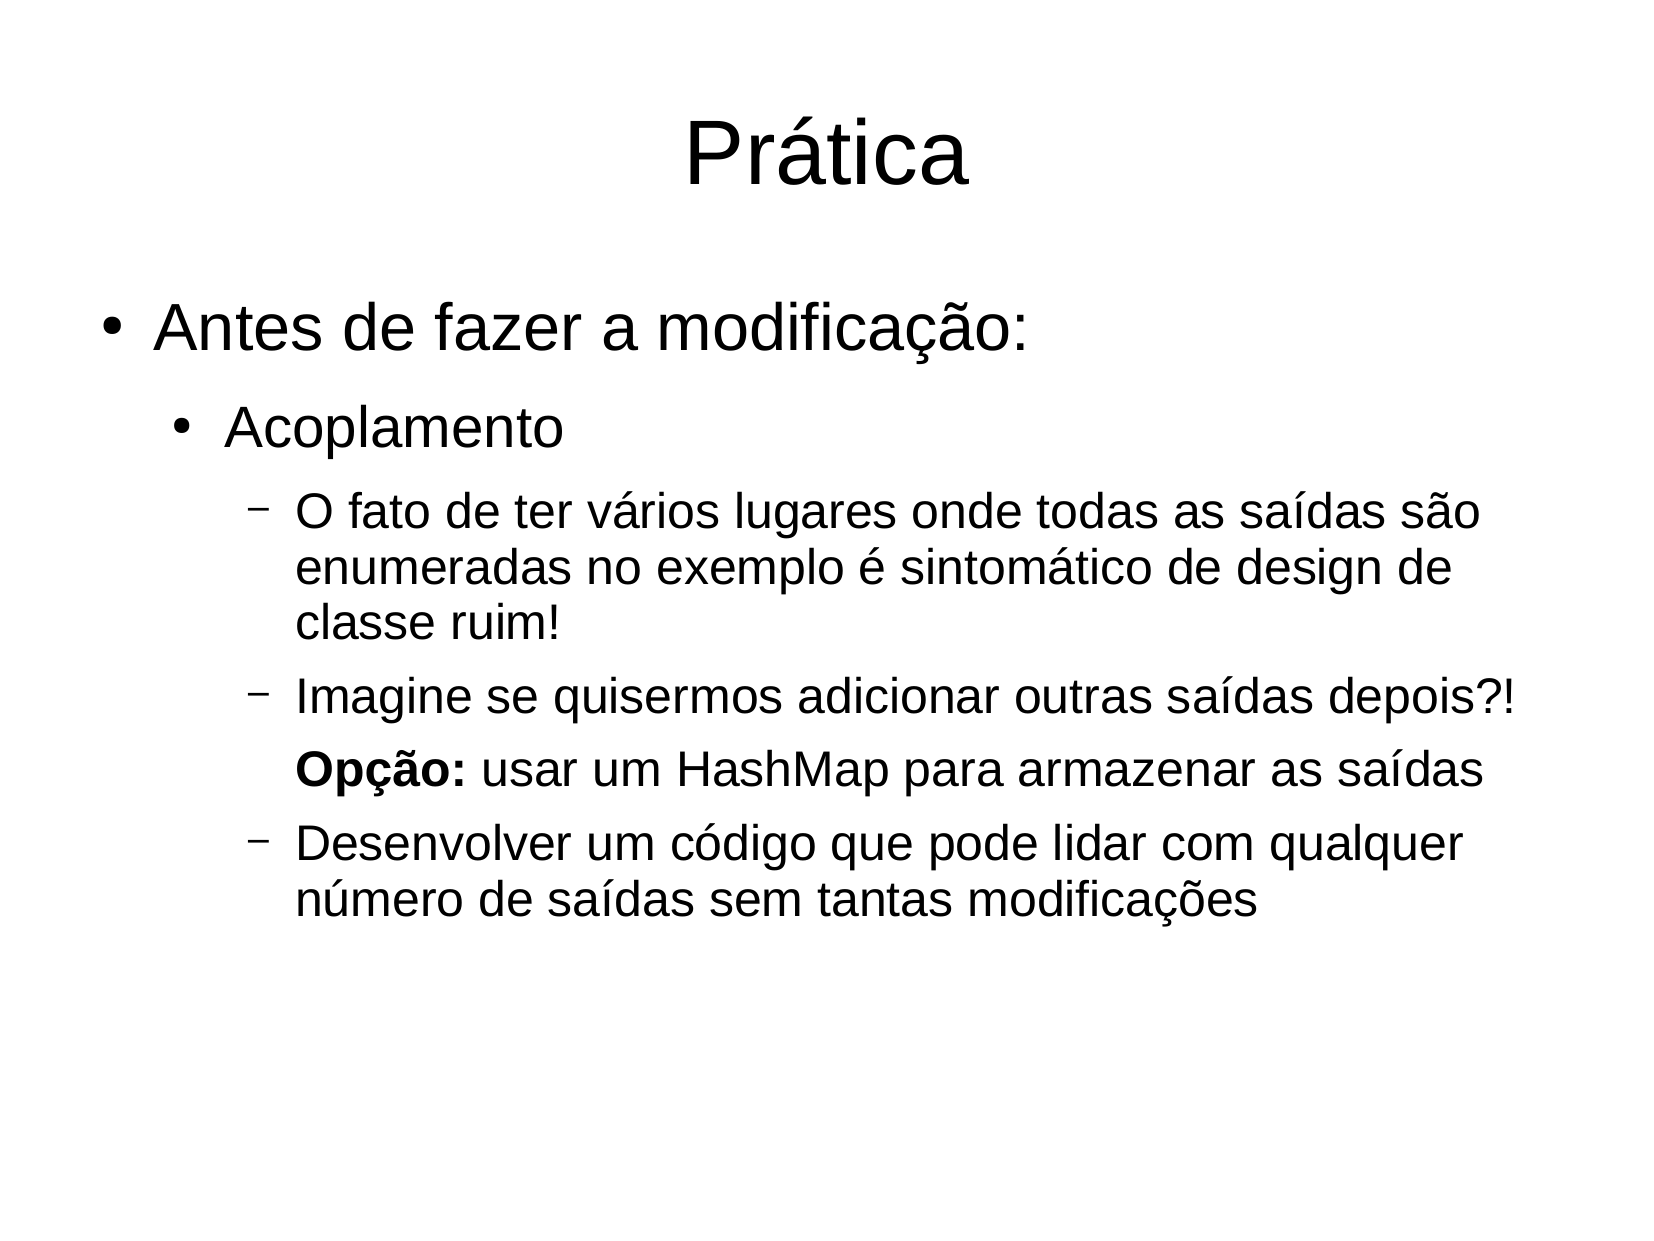

# Prática
Antes de fazer a modificação:
Acoplamento
O fato de ter vários lugares onde todas as saídas são enumeradas no exemplo é sintomático de design de classe ruim!
Imagine se quisermos adicionar outras saídas depois?!
Opção: usar um HashMap para armazenar as saídas
Desenvolver um código que pode lidar com qualquer número de saídas sem tantas modificações